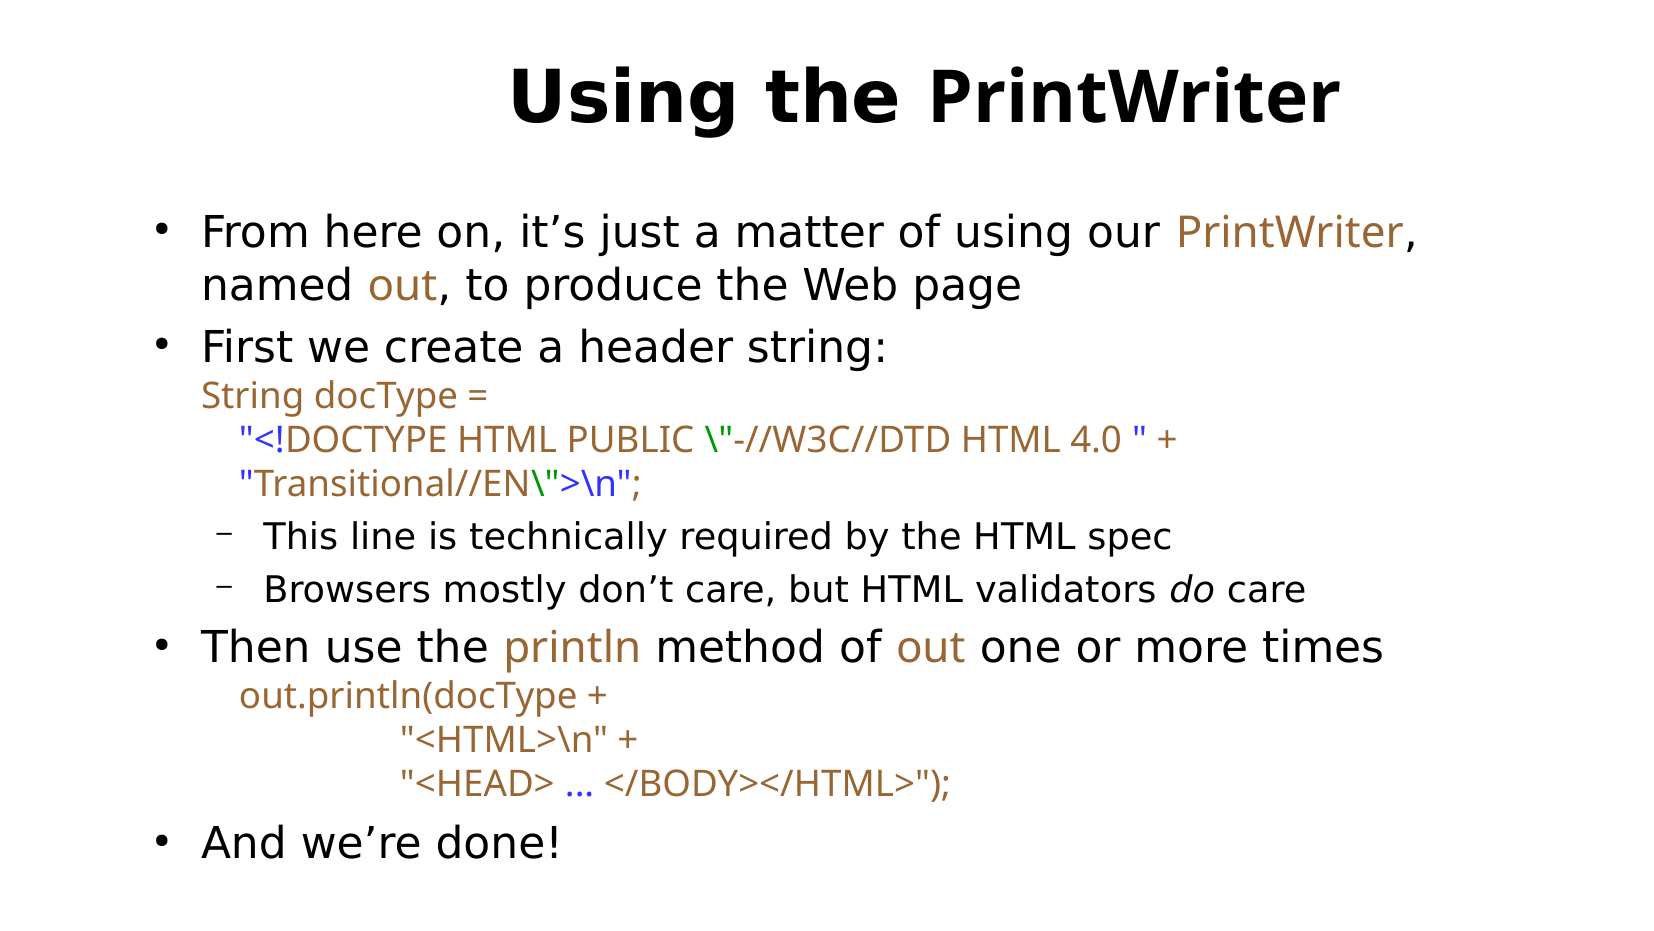

# Using the PrintWriter
From here on, it’s just a matter of using our PrintWriter, named out, to produce the Web page
First we create a header string:
String docType =
 "<!DOCTYPE HTML PUBLIC \"-//W3C//DTD HTML 4.0 " +
 "Transitional//EN\">\n";
This line is technically required by the HTML spec
Browsers mostly don’t care, but HTML validators do care
Then use the println method of out one or more times
 out.println(docType +
 "<HTML>\n" +
 "<HEAD> ... </BODY></HTML>");
And we’re done!